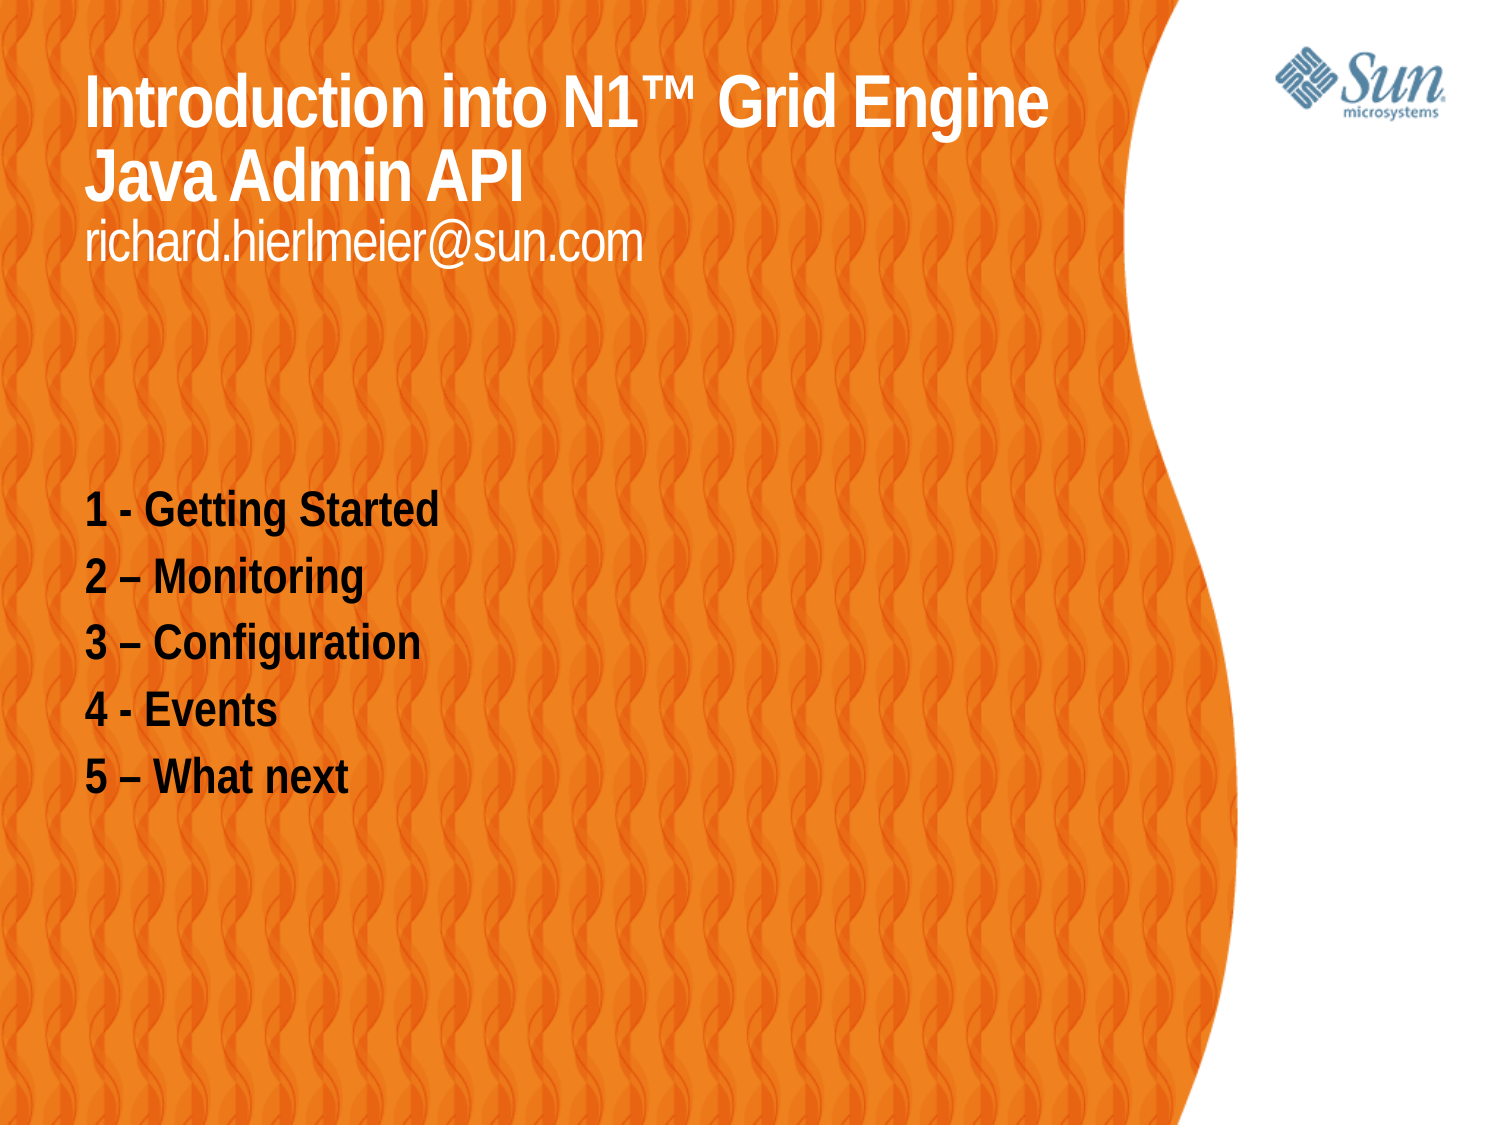

Introduction into N1™ Grid Engine
Java Admin API
richard.hierlmeier@sun.com
# 1 - Getting Started
2 – Monitoring
3 – Configuration
4 - Events
5 – What next